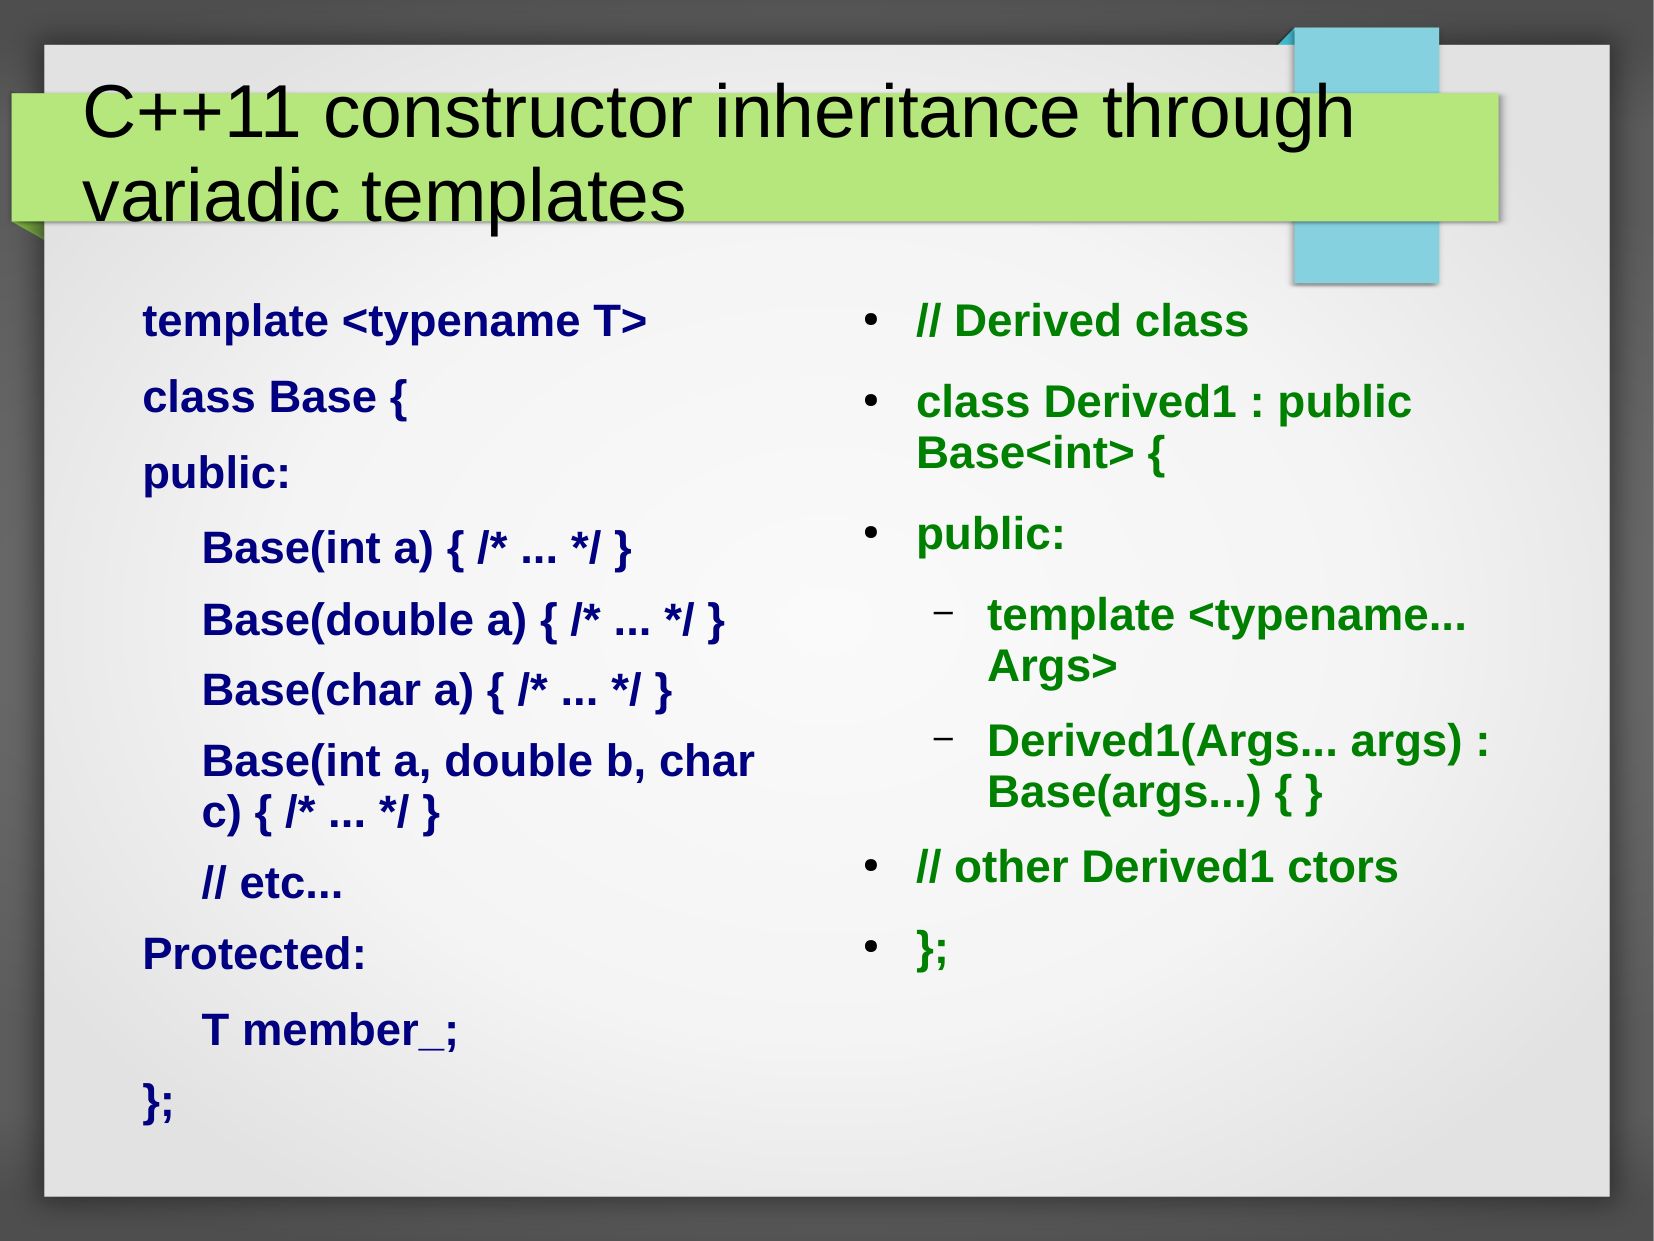

# C++11 constructor inheritance through variadic templates
template <typename T>
class Base {
public:
Base(int a) { /* ... */ }
Base(double a) { /* ... */ }
Base(char a) { /* ... */ }
Base(int a, double b, char c) { /* ... */ }
// etc...
Protected:
T member_;
};
// Derived class
class Derived1 : public Base<int> {
public:
template <typename... Args>
Derived1(Args... args) : Base(args...) { }
// other Derived1 ctors
};